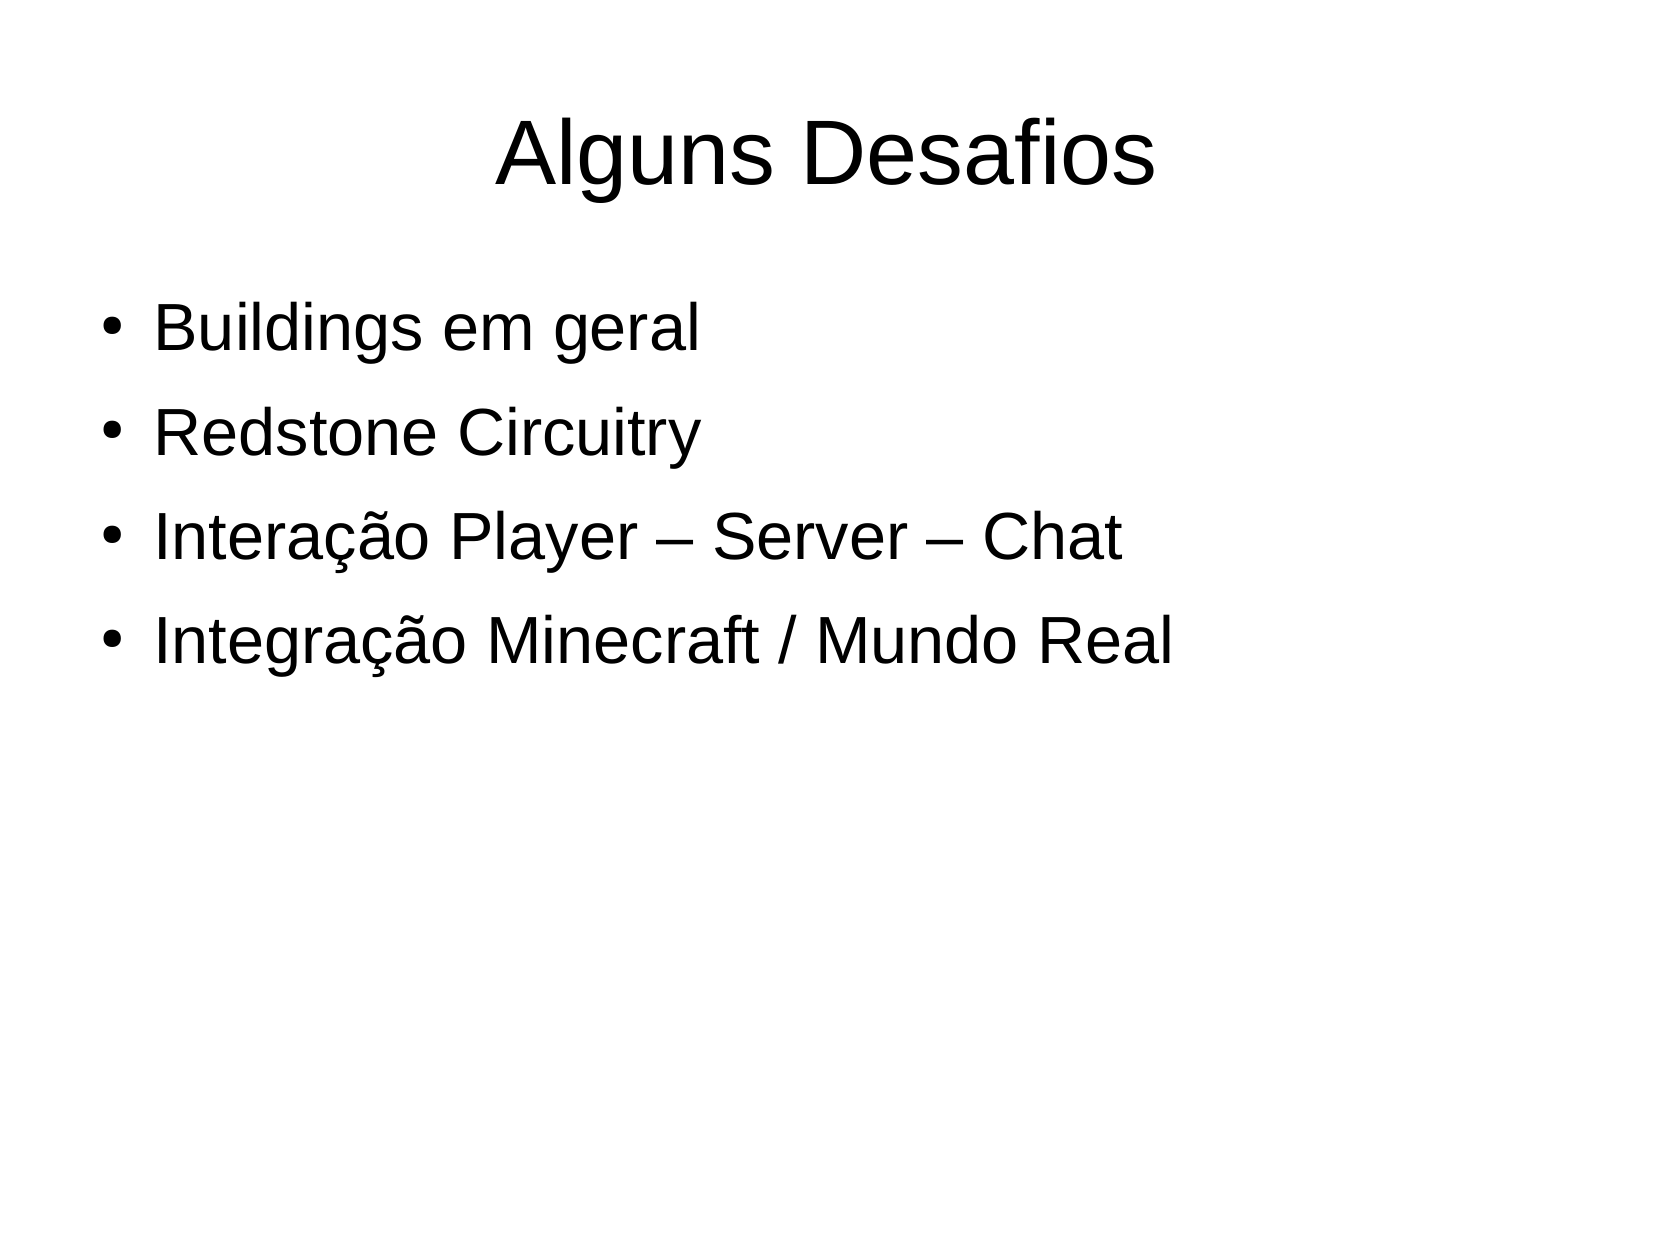

# Alguns Desafios
Buildings em geral
Redstone Circuitry
Interação Player – Server – Chat
Integração Minecraft / Mundo Real